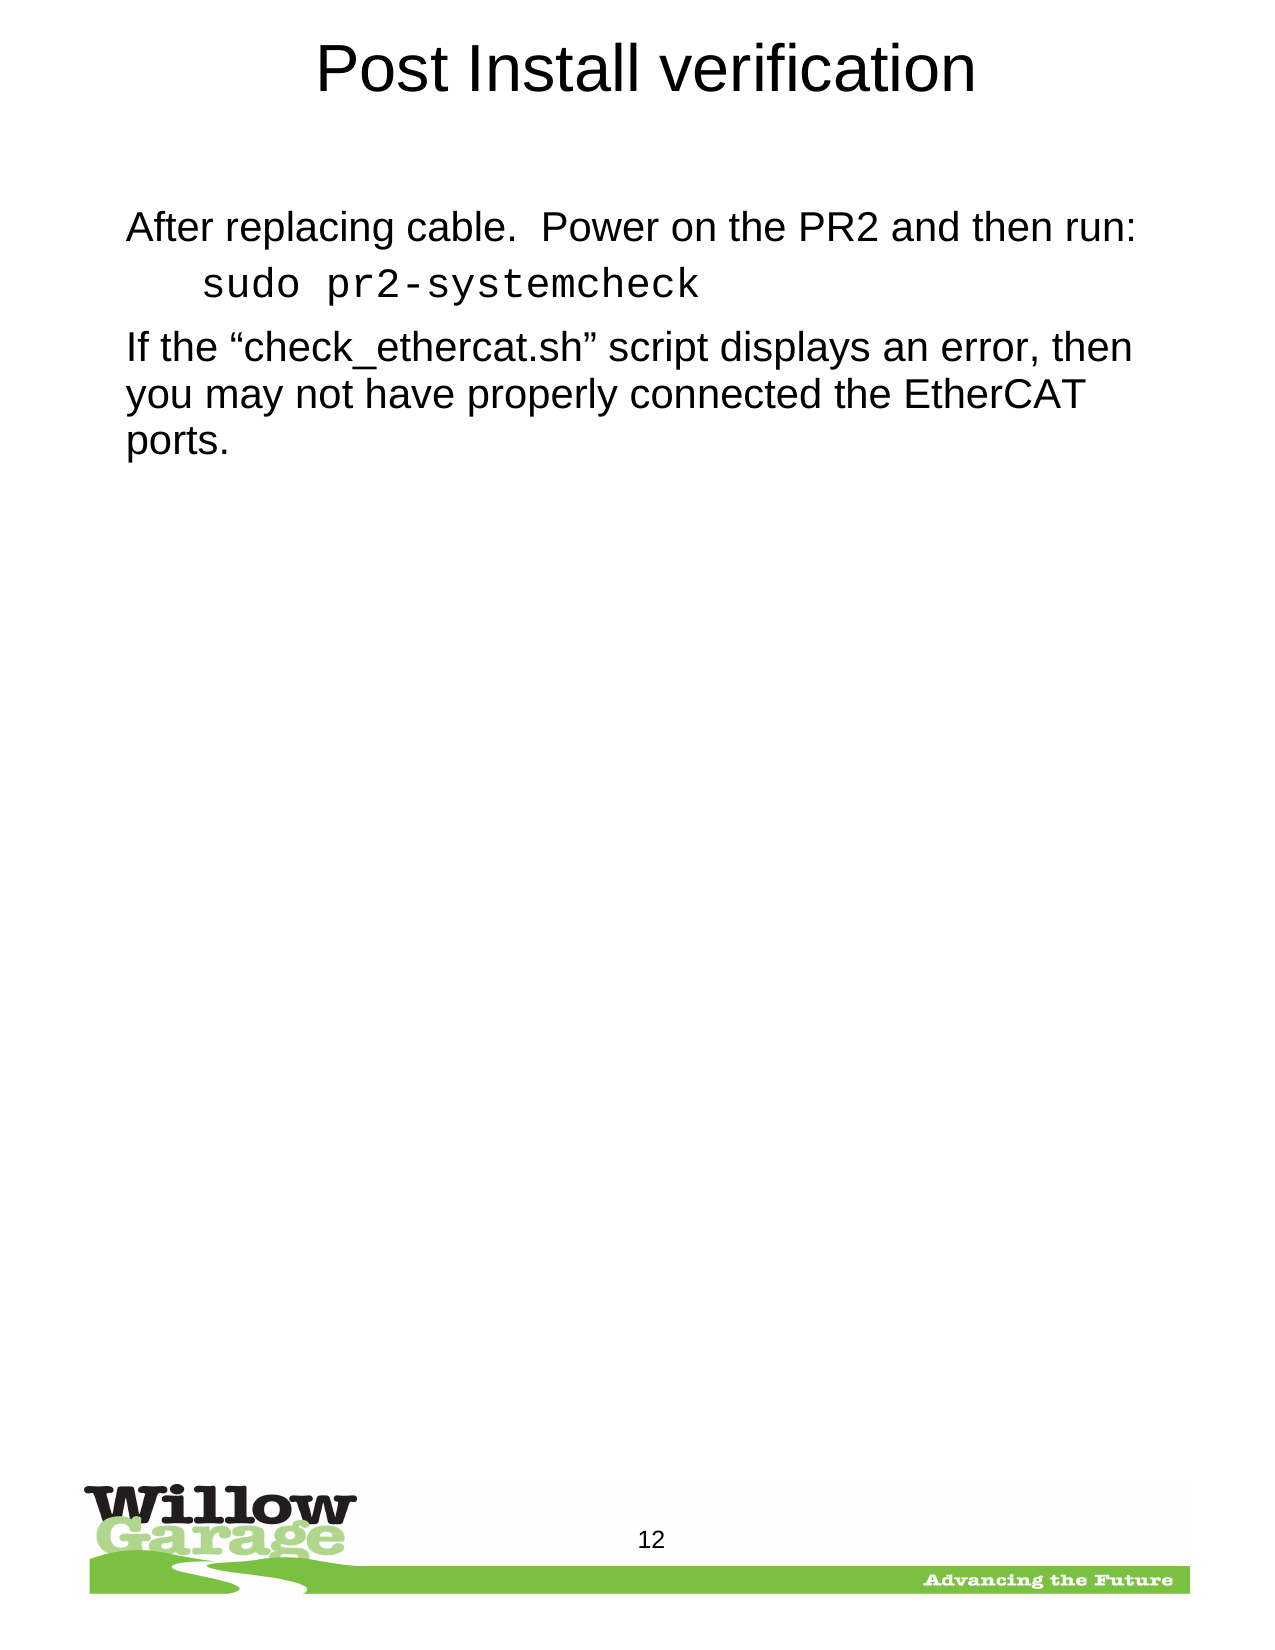

# Post Install verification
After replacing cable. Power on the PR2 and then run:
sudo pr2-systemcheck
If the “check_ethercat.sh” script displays an error, then you may not have properly connected the EtherCAT ports.
12